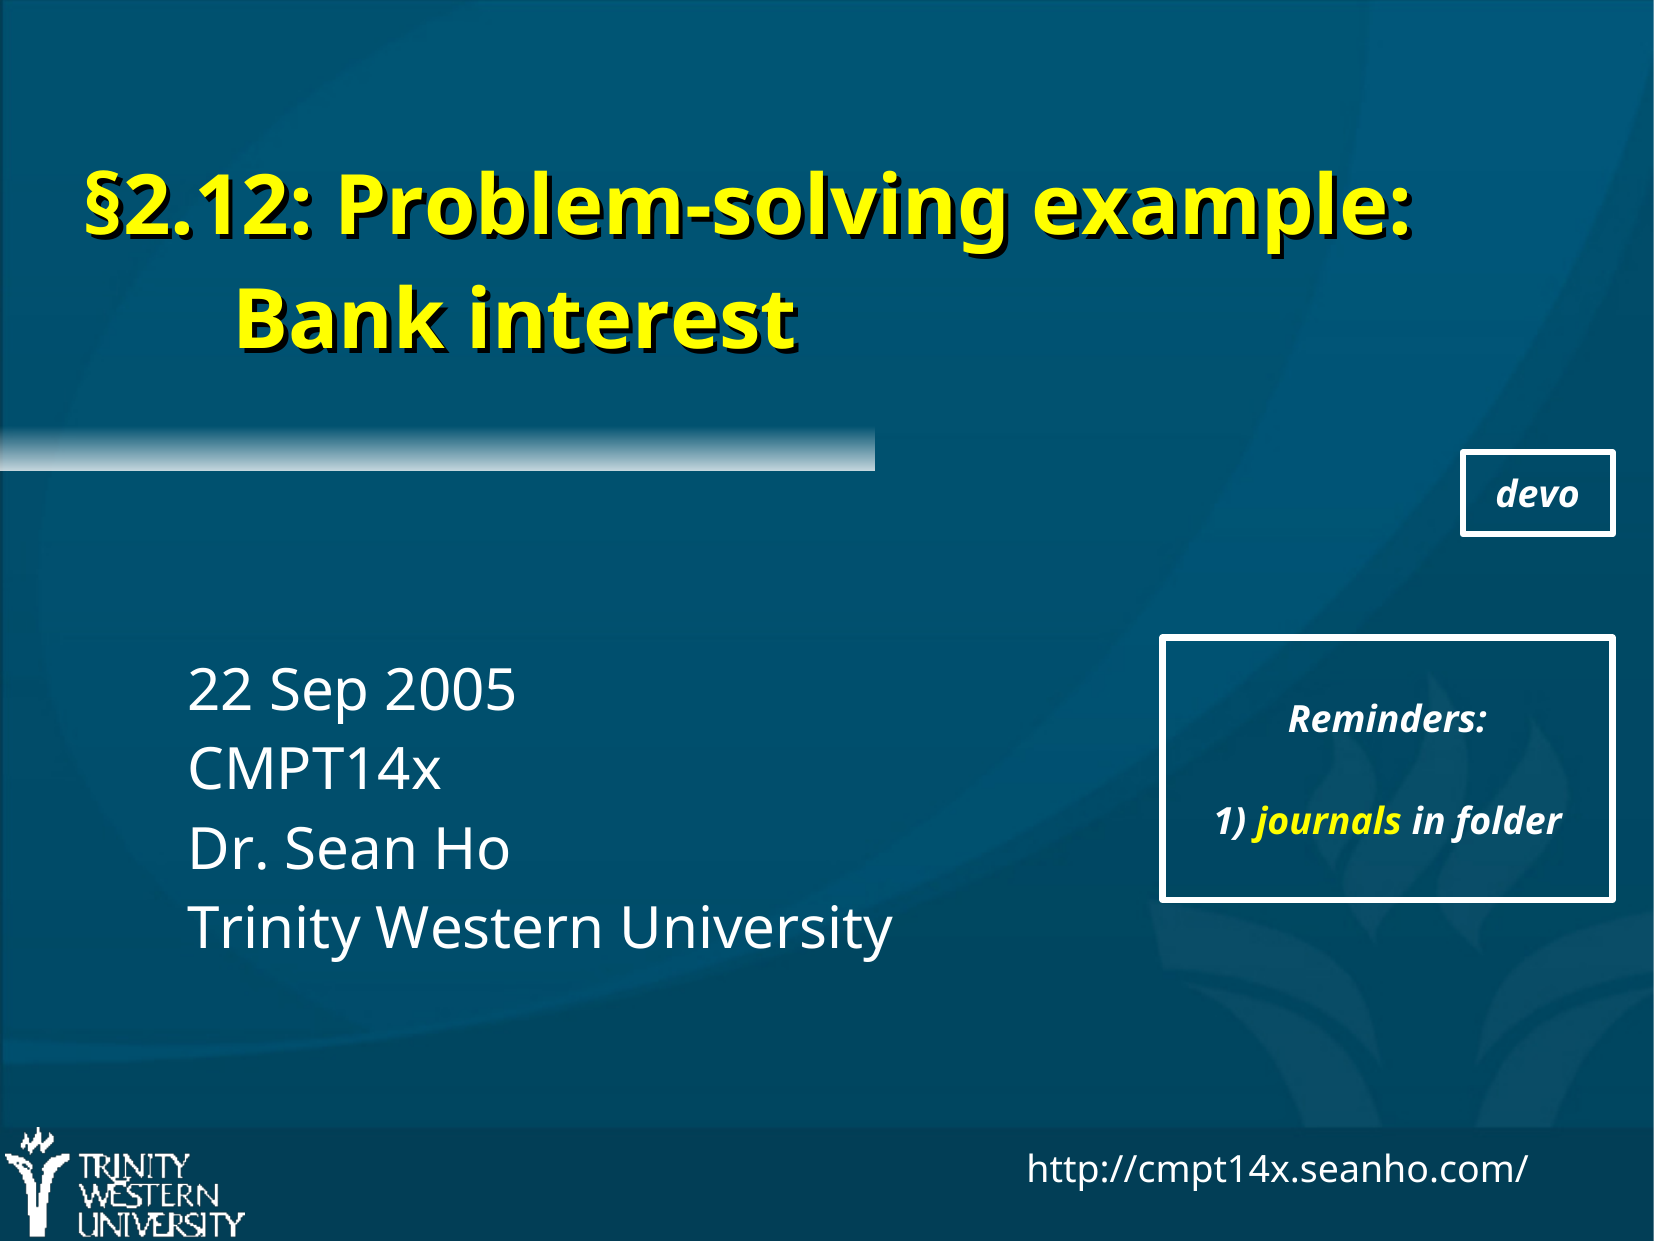

# §2.12: Problem-solving example: Bank interest
devo
22 Sep 2005
CMPT14x
Dr. Sean Ho
Trinity Western University
Reminders:
1) journals in folder
http://cmpt14x.seanho.com/